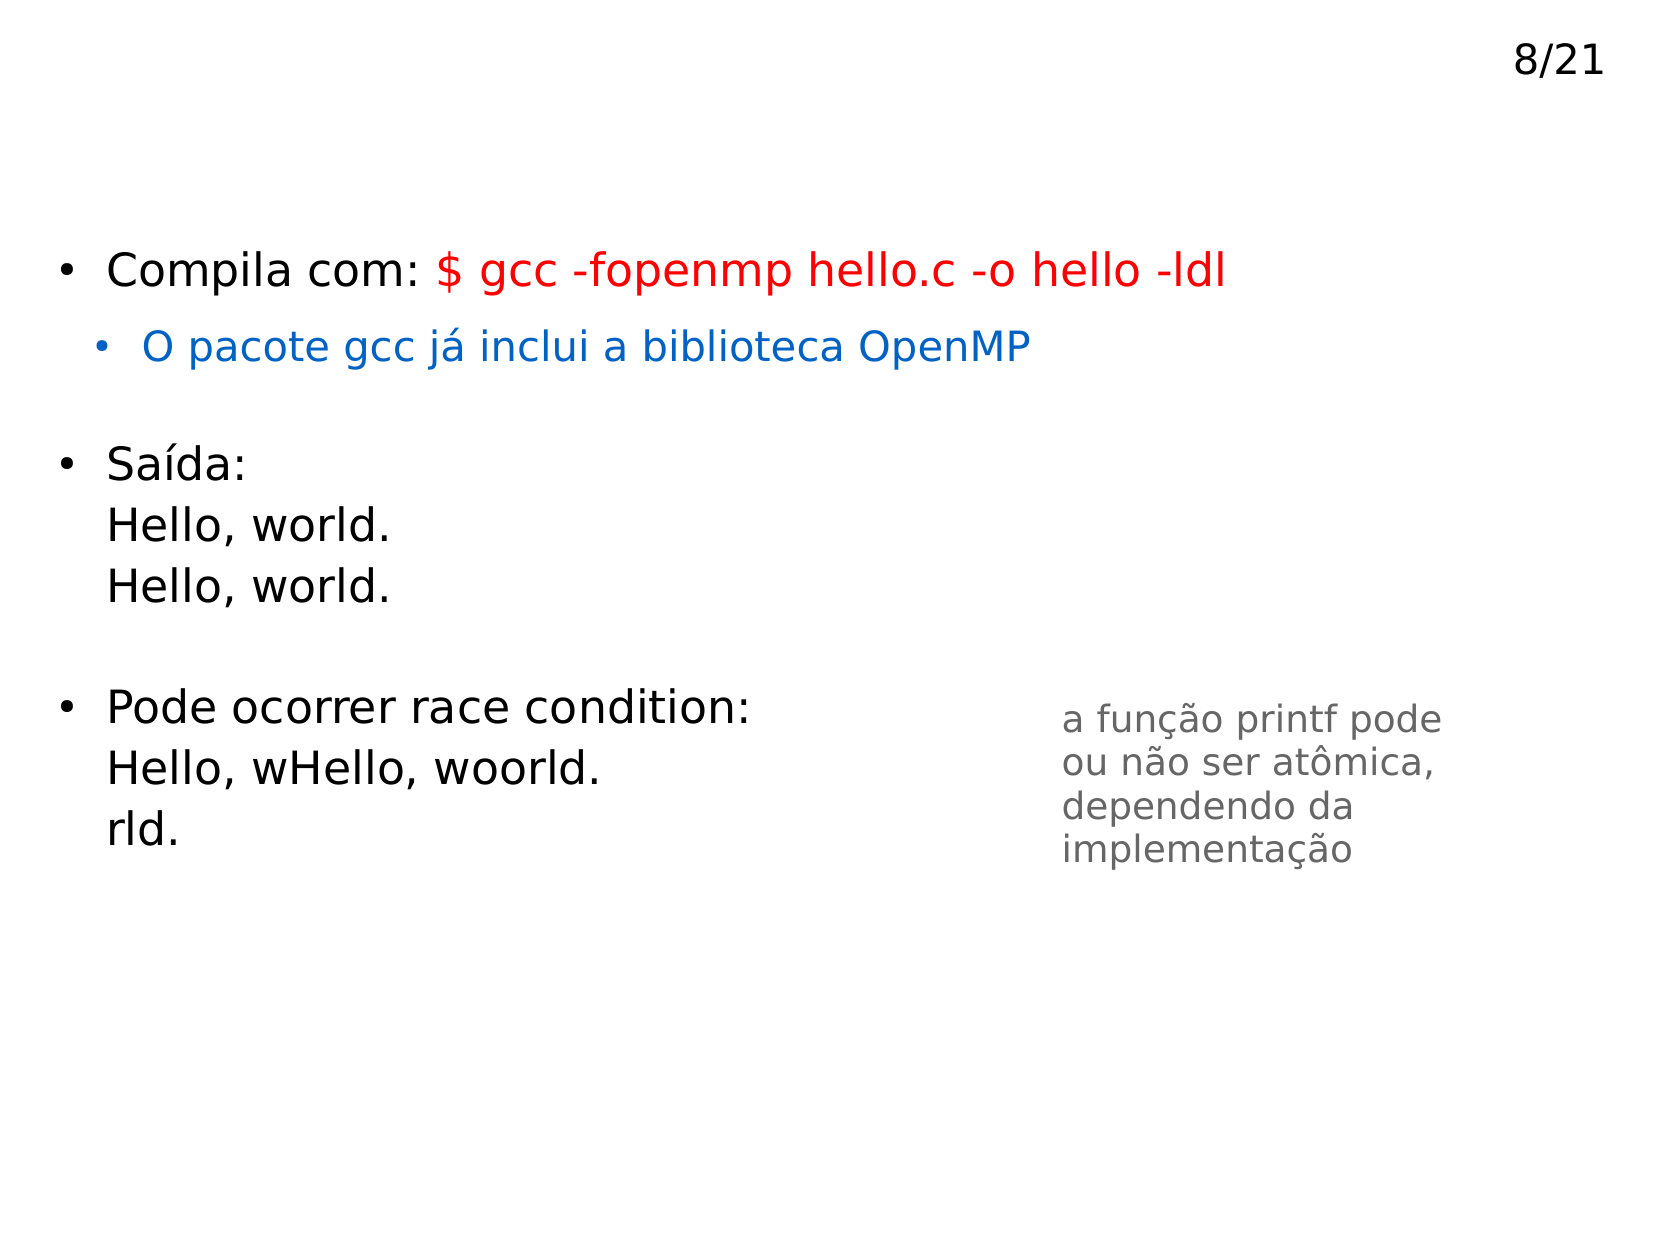

#
8
Compila com: $ gcc -fopenmp hello.c -o hello -ldl
O pacote gcc já inclui a biblioteca OpenMP
Saída:
Hello, world.
Hello, world.
Pode ocorrer race condition:
Hello, wHello, woorld.
rld.
a função printf pode ou não ser atômica, dependendo da implementação